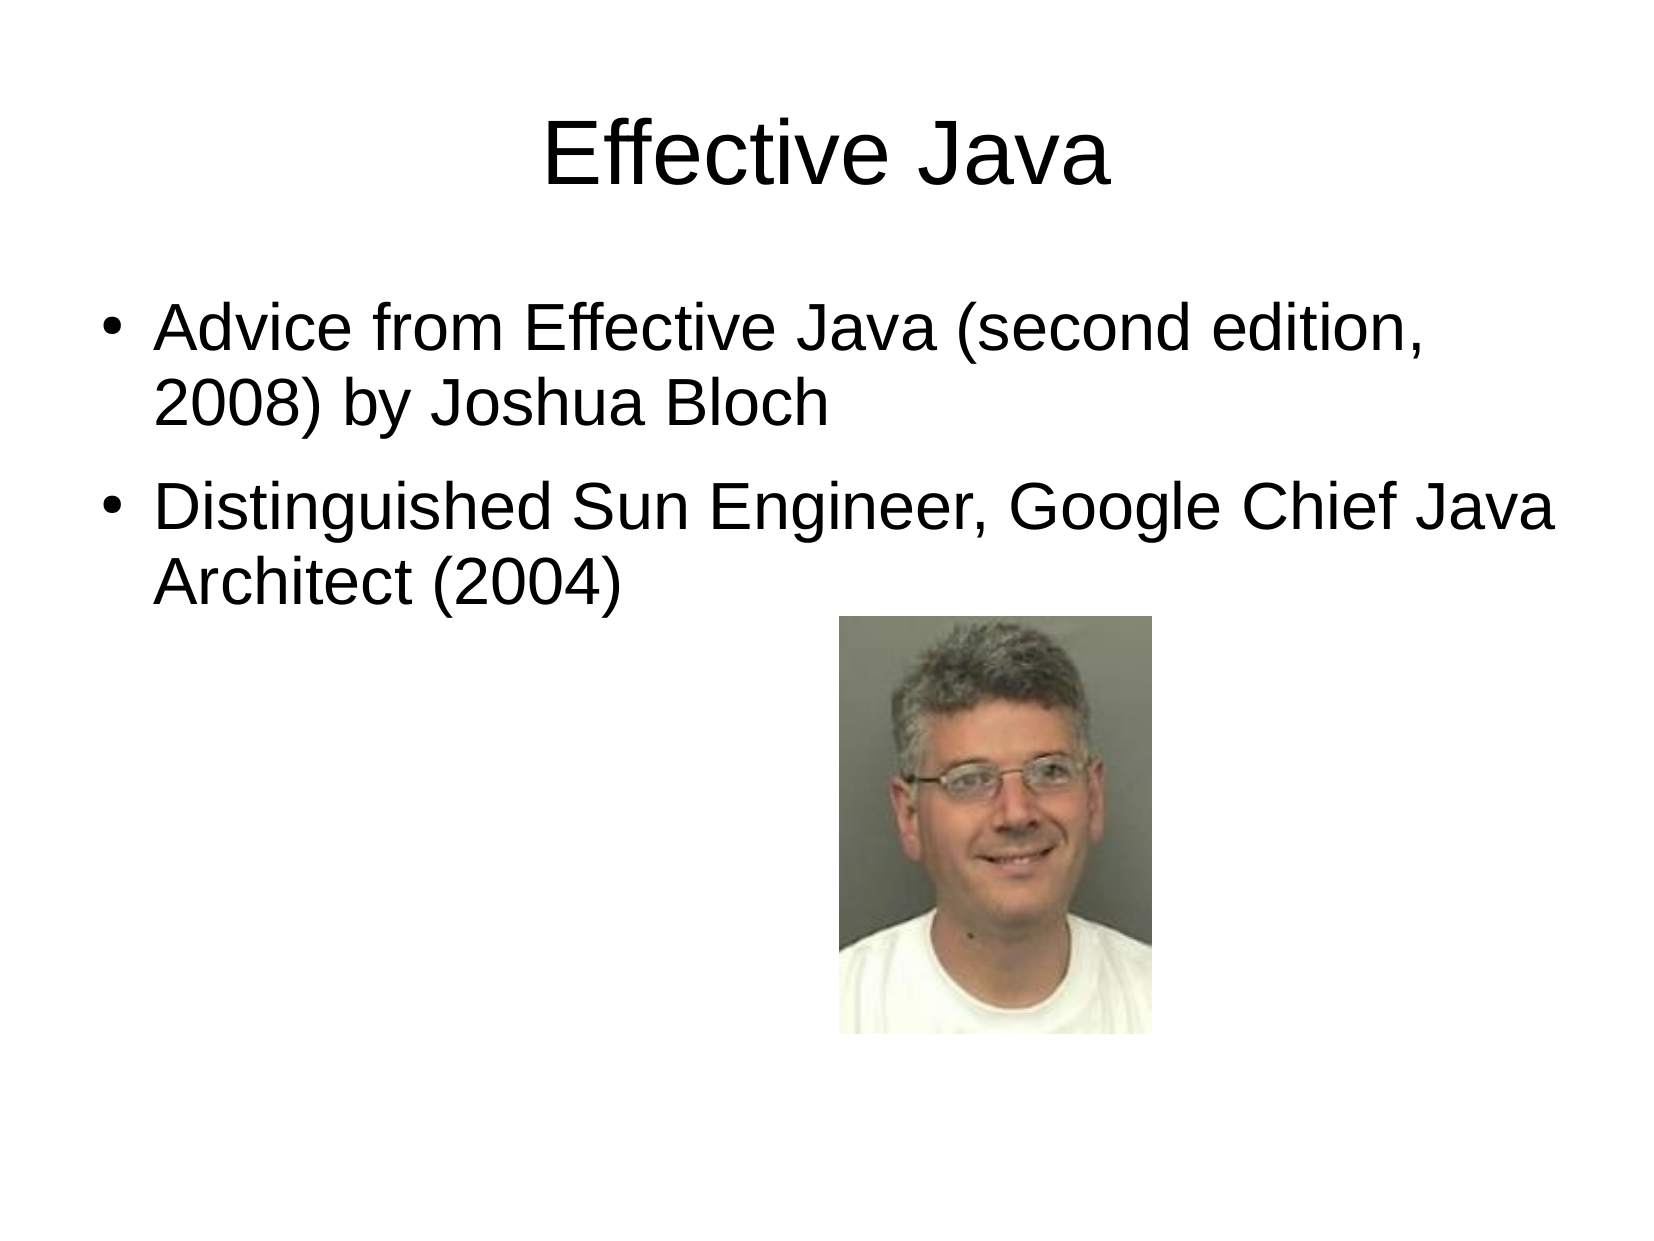

# Effective Java
Advice from Effective Java (second edition, 2008) by Joshua Bloch
Distinguished Sun Engineer, Google Chief Java Architect (2004)